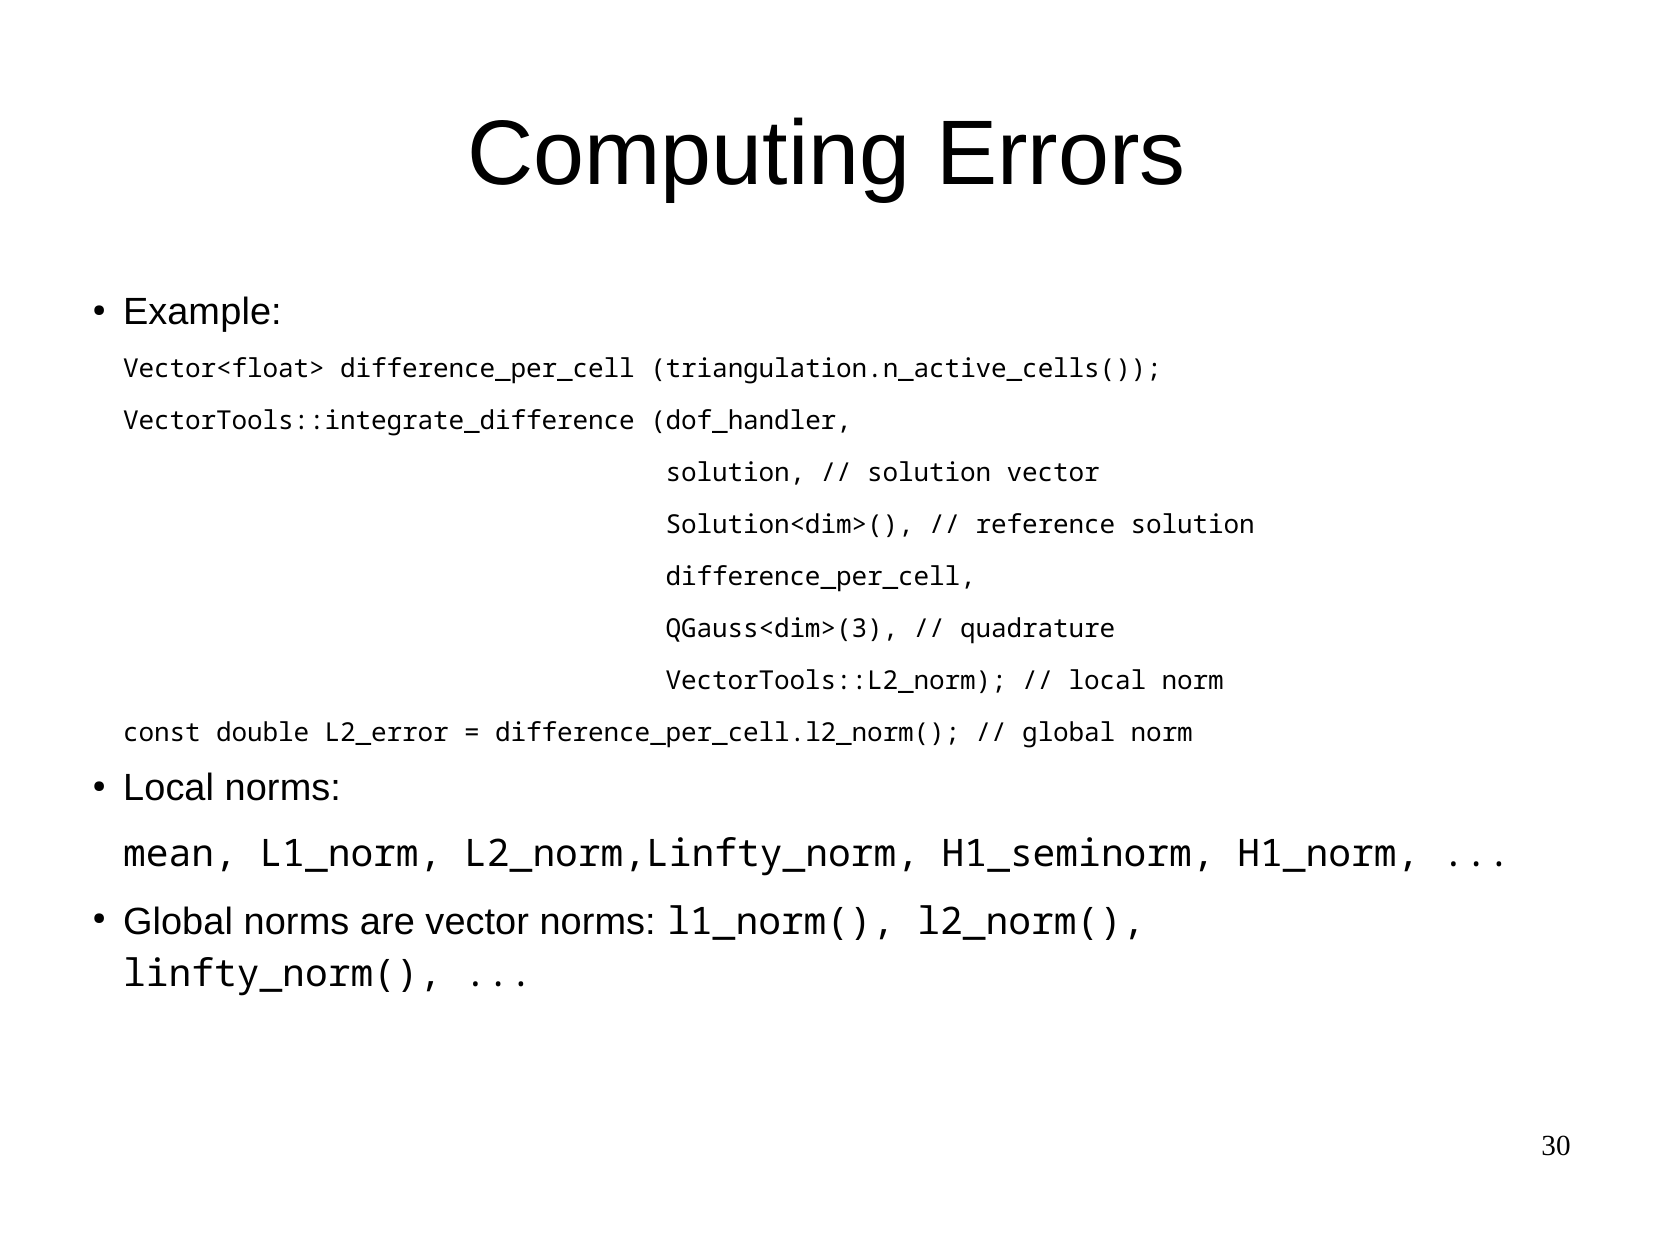

# Computing Errors
Example:
Vector<float> difference_per_cell (triangulation.n_active_cells());
VectorTools::integrate_difference (dof_handler,
 solution, // solution vector
 Solution<dim>(), // reference solution
 difference_per_cell,
 QGauss<dim>(3), // quadrature
 VectorTools::L2_norm); // local norm
const double L2_error = difference_per_cell.l2_norm(); // global norm
Local norms:
mean, L1_norm, L2_norm,Linfty_norm, H1_seminorm, H1_norm, ...
Global norms are vector norms: l1_norm(), l2_norm(), linfty_norm(), ...
30